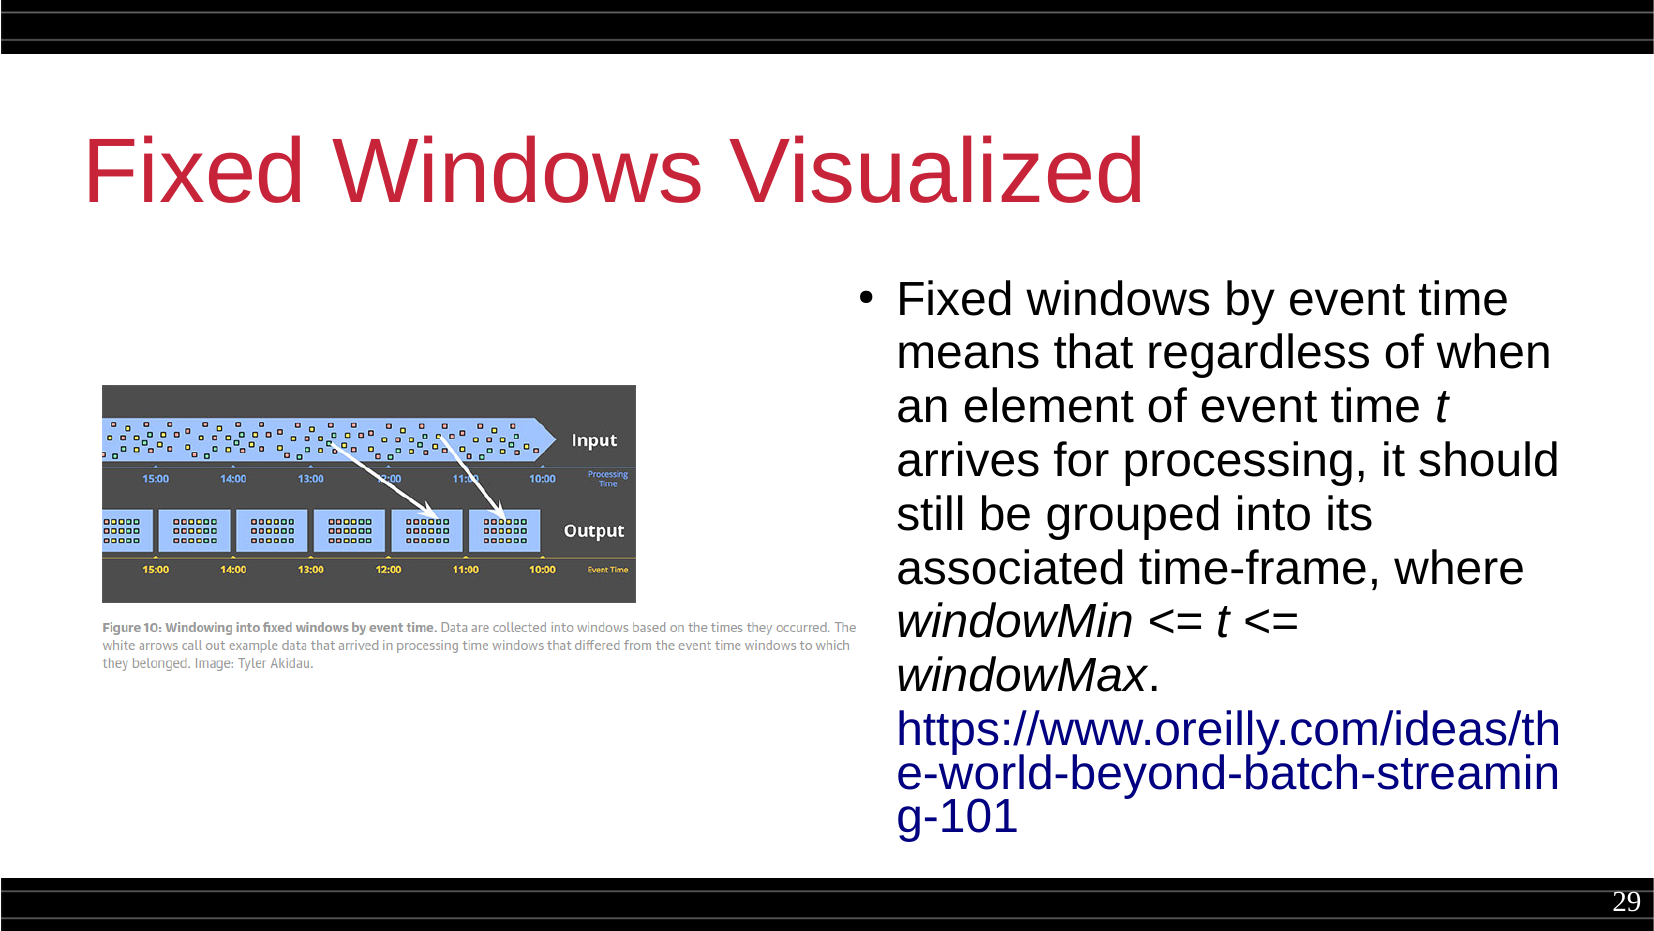

# Fixed Windows Visualized
Fixed windows by event time means that regardless of when an element of event time t arrives for processing, it should still be grouped into its associated time-frame, where windowMin <= t <= windowMax. https://www.oreilly.com/ideas/the-world-beyond-batch-streaming-101